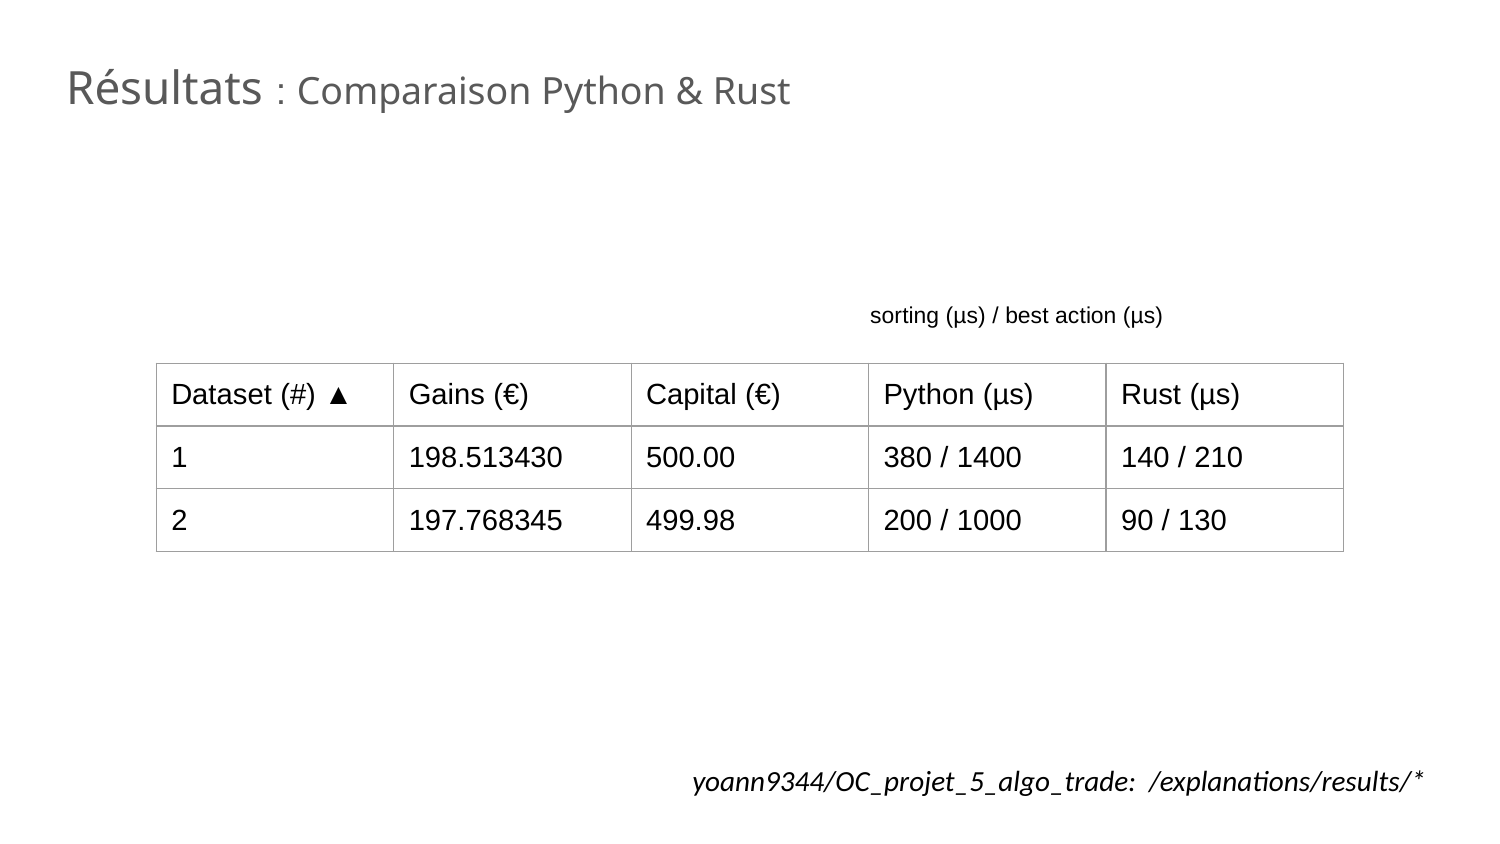

# Résultats : Comparaison Python & Rust
sorting (µs) / best action (µs)
| Dataset (#) ▲ | Gains (€) | Capital (€) | Python (µs) | Rust (µs) |
| --- | --- | --- | --- | --- |
| 1 | 198.513430 | 500.00 | 380 / 1400 | 140 / 210 |
| 2 | 197.768345 | 499.98 | 200 / 1000 | 90 / 130 |
yoann9344/OC_projet_5_algo_trade: /explanations/results/*